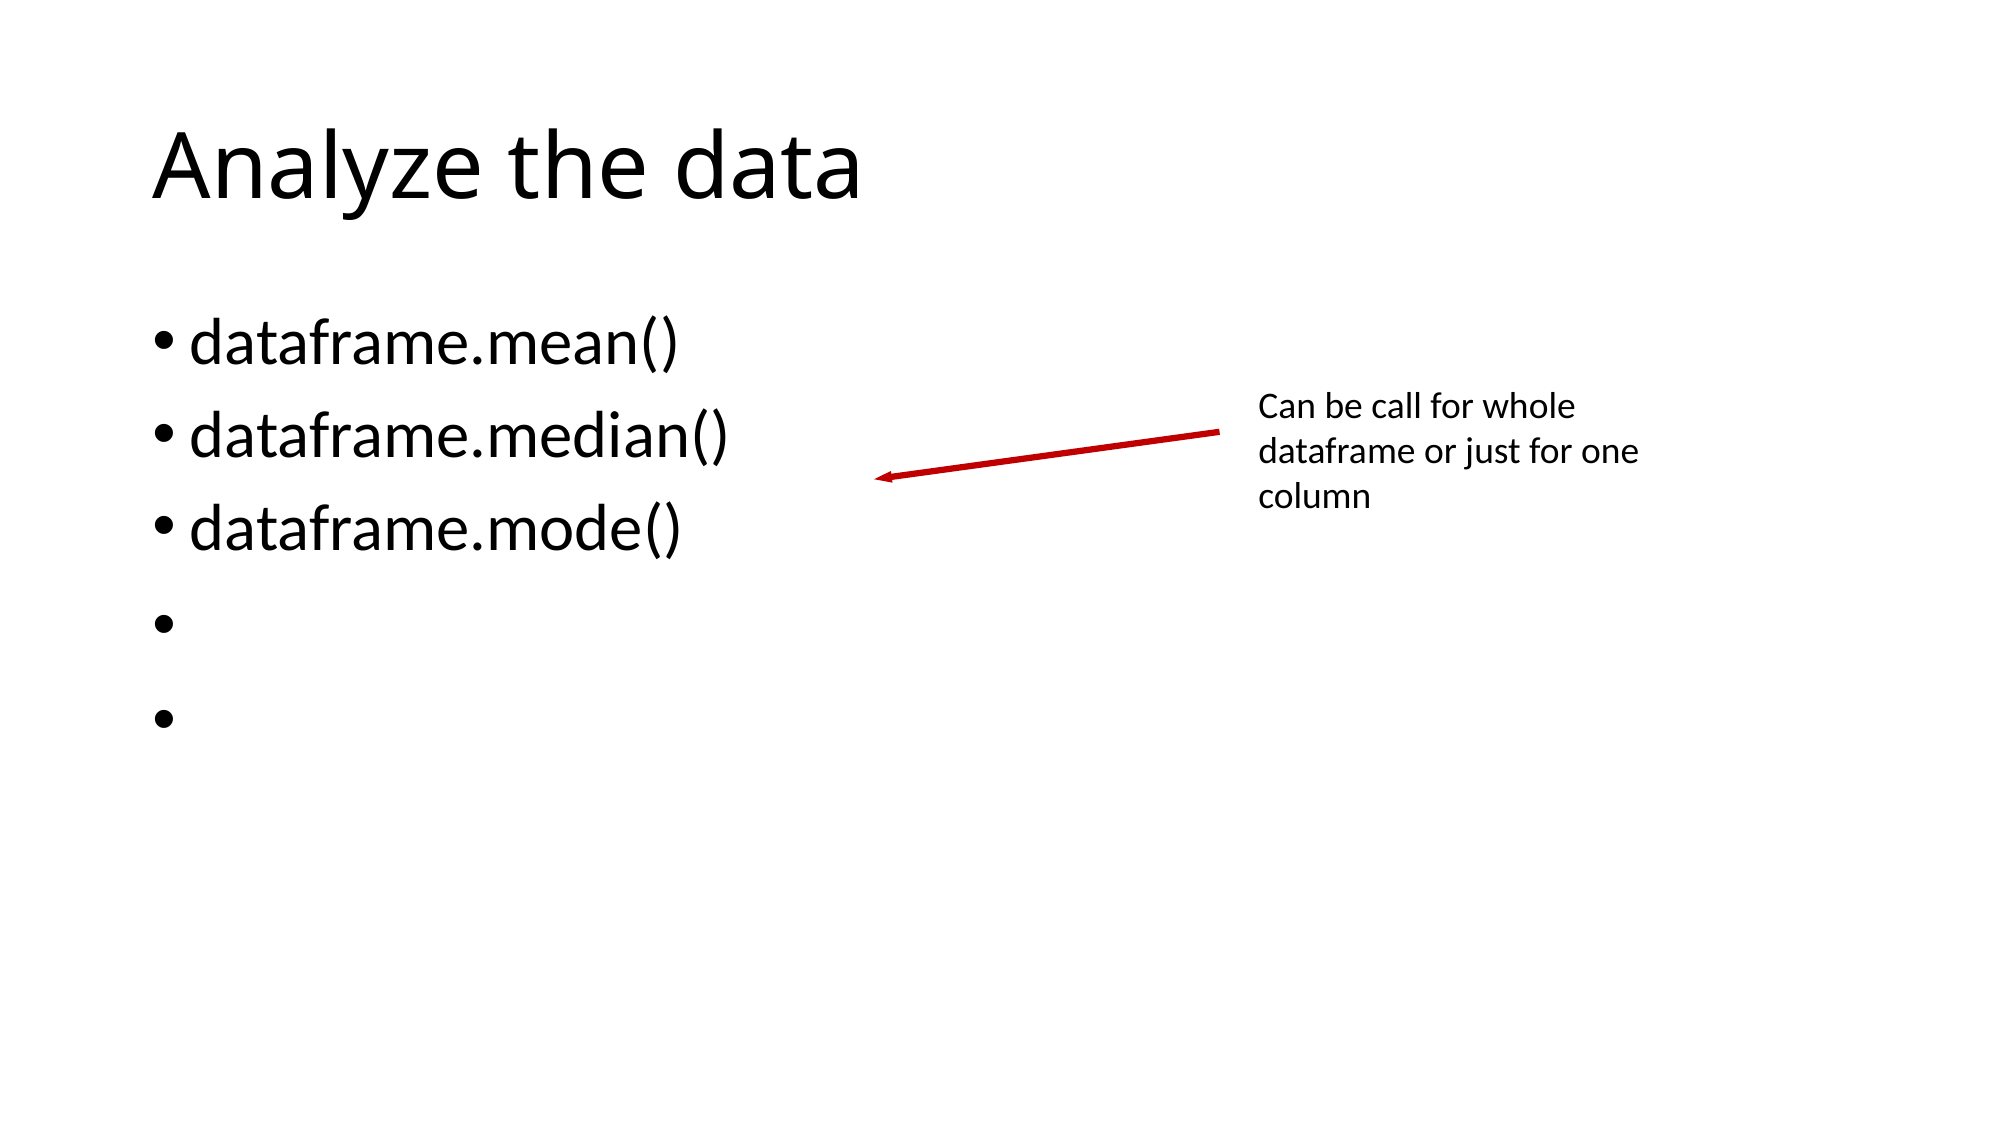

# Analyze the data
dataframe.mean()
dataframe.median()
dataframe.mode()
Can be call for whole dataframe or just for one column